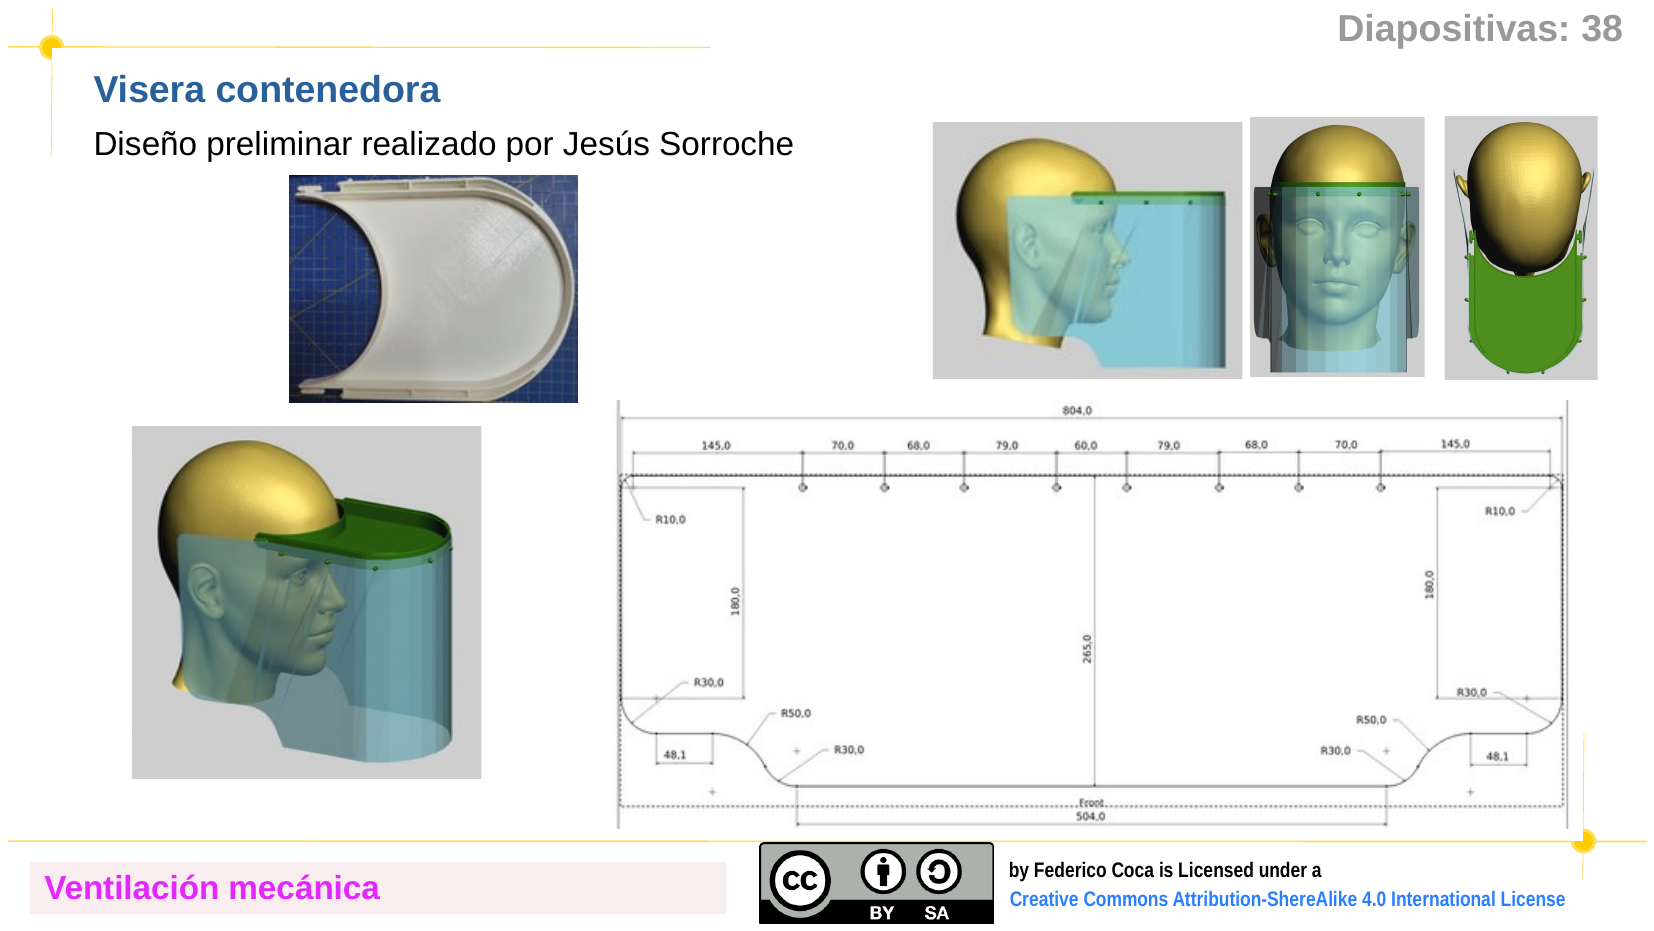

Diapositivas: 38
Visera contenedora
Diseño preliminar realizado por Jesús Sorroche
Ventilación mecánica